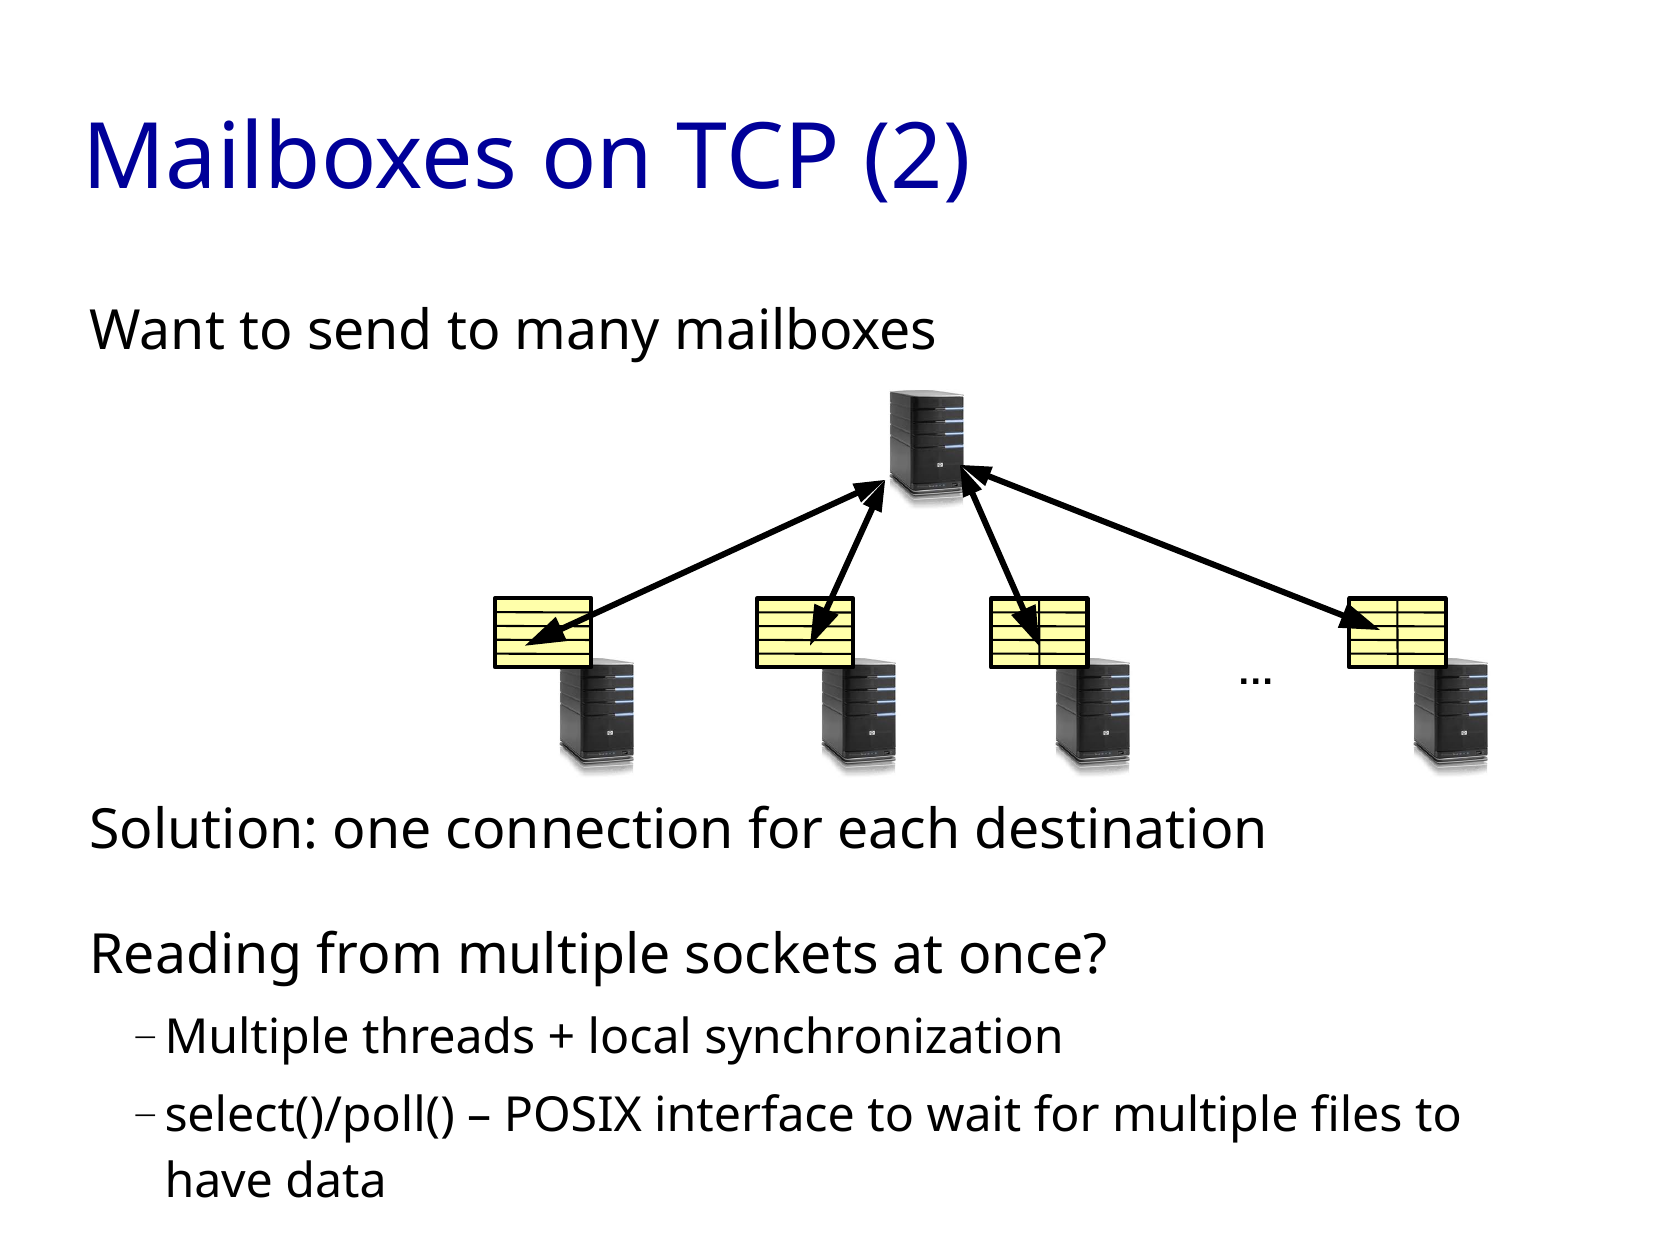

# Mailboxes on TCP (2)
Want to send to many mailboxes
Solution: one connection for each destination
Reading from multiple sockets at once?
Multiple threads + local synchronization
select()/poll() – POSIX interface to wait for multiple files to have data
…